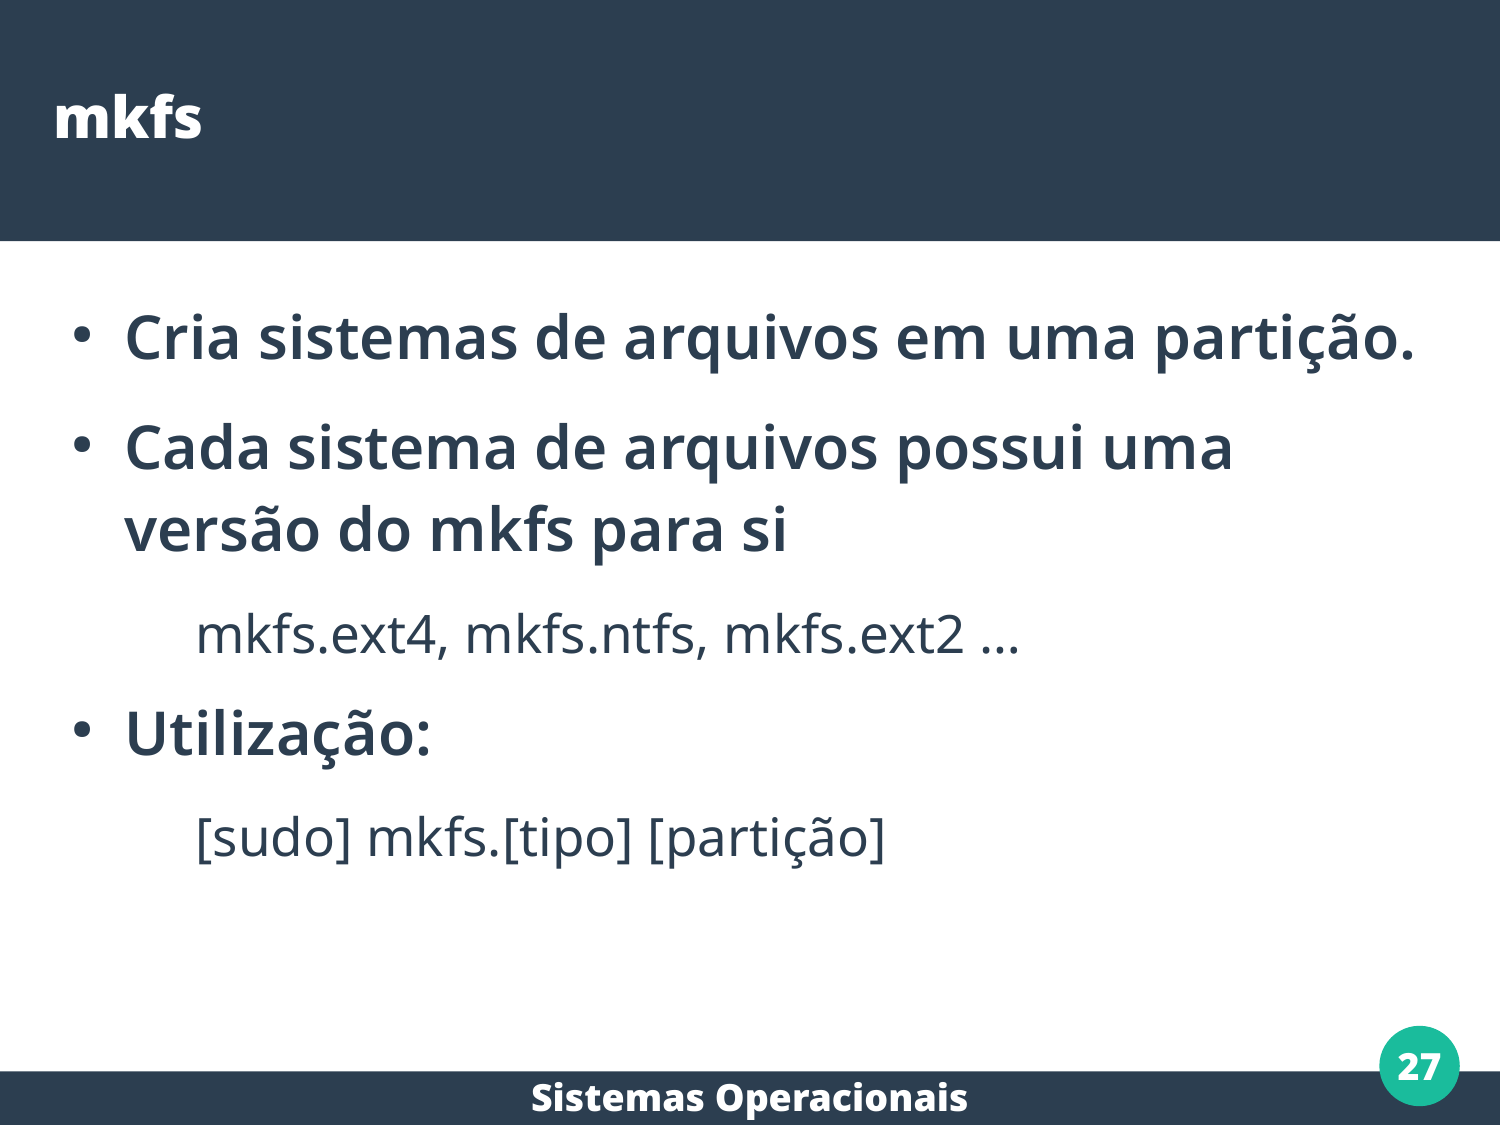

# mkfs
Cria sistemas de arquivos em uma partição.
Cada sistema de arquivos possui uma versão do mkfs para si
mkfs.ext4, mkfs.ntfs, mkfs.ext2 …
Utilização:
[sudo] mkfs.[tipo] [partição]
27
Sistemas Operacionais